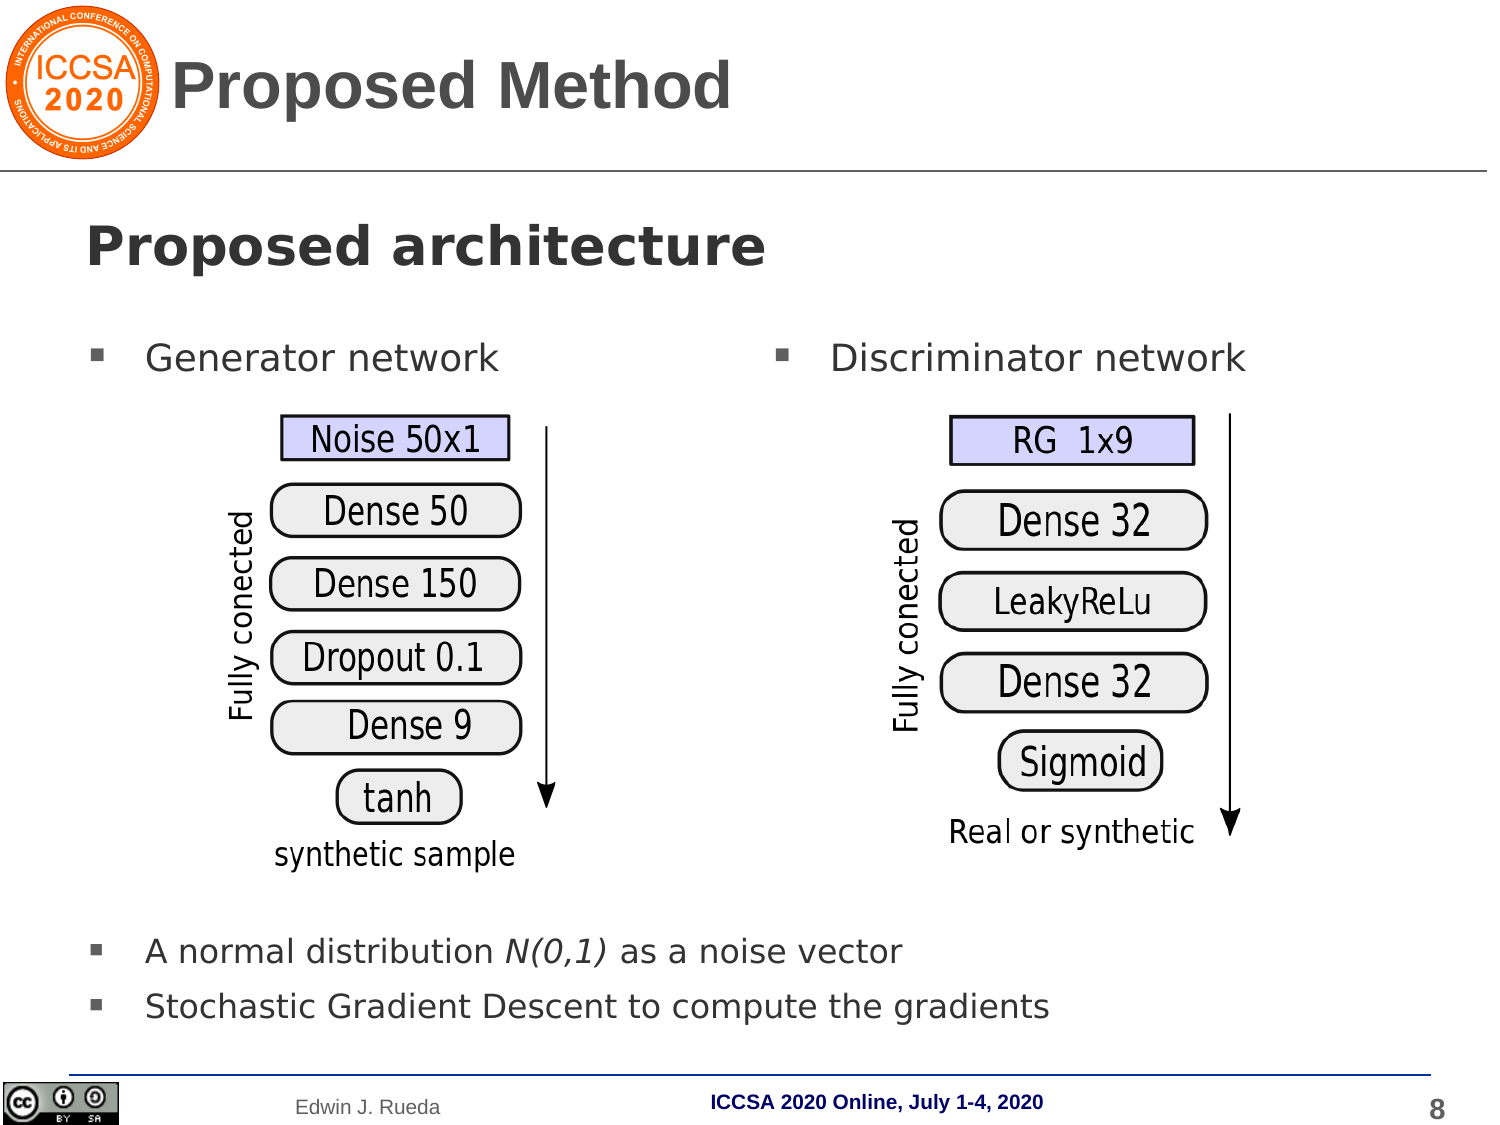

Proposed Method
Proposed architecture
# Generator network
Discriminator network
A normal distribution N(0,1) as a noise vector
Stochastic Gradient Descent to compute the gradients